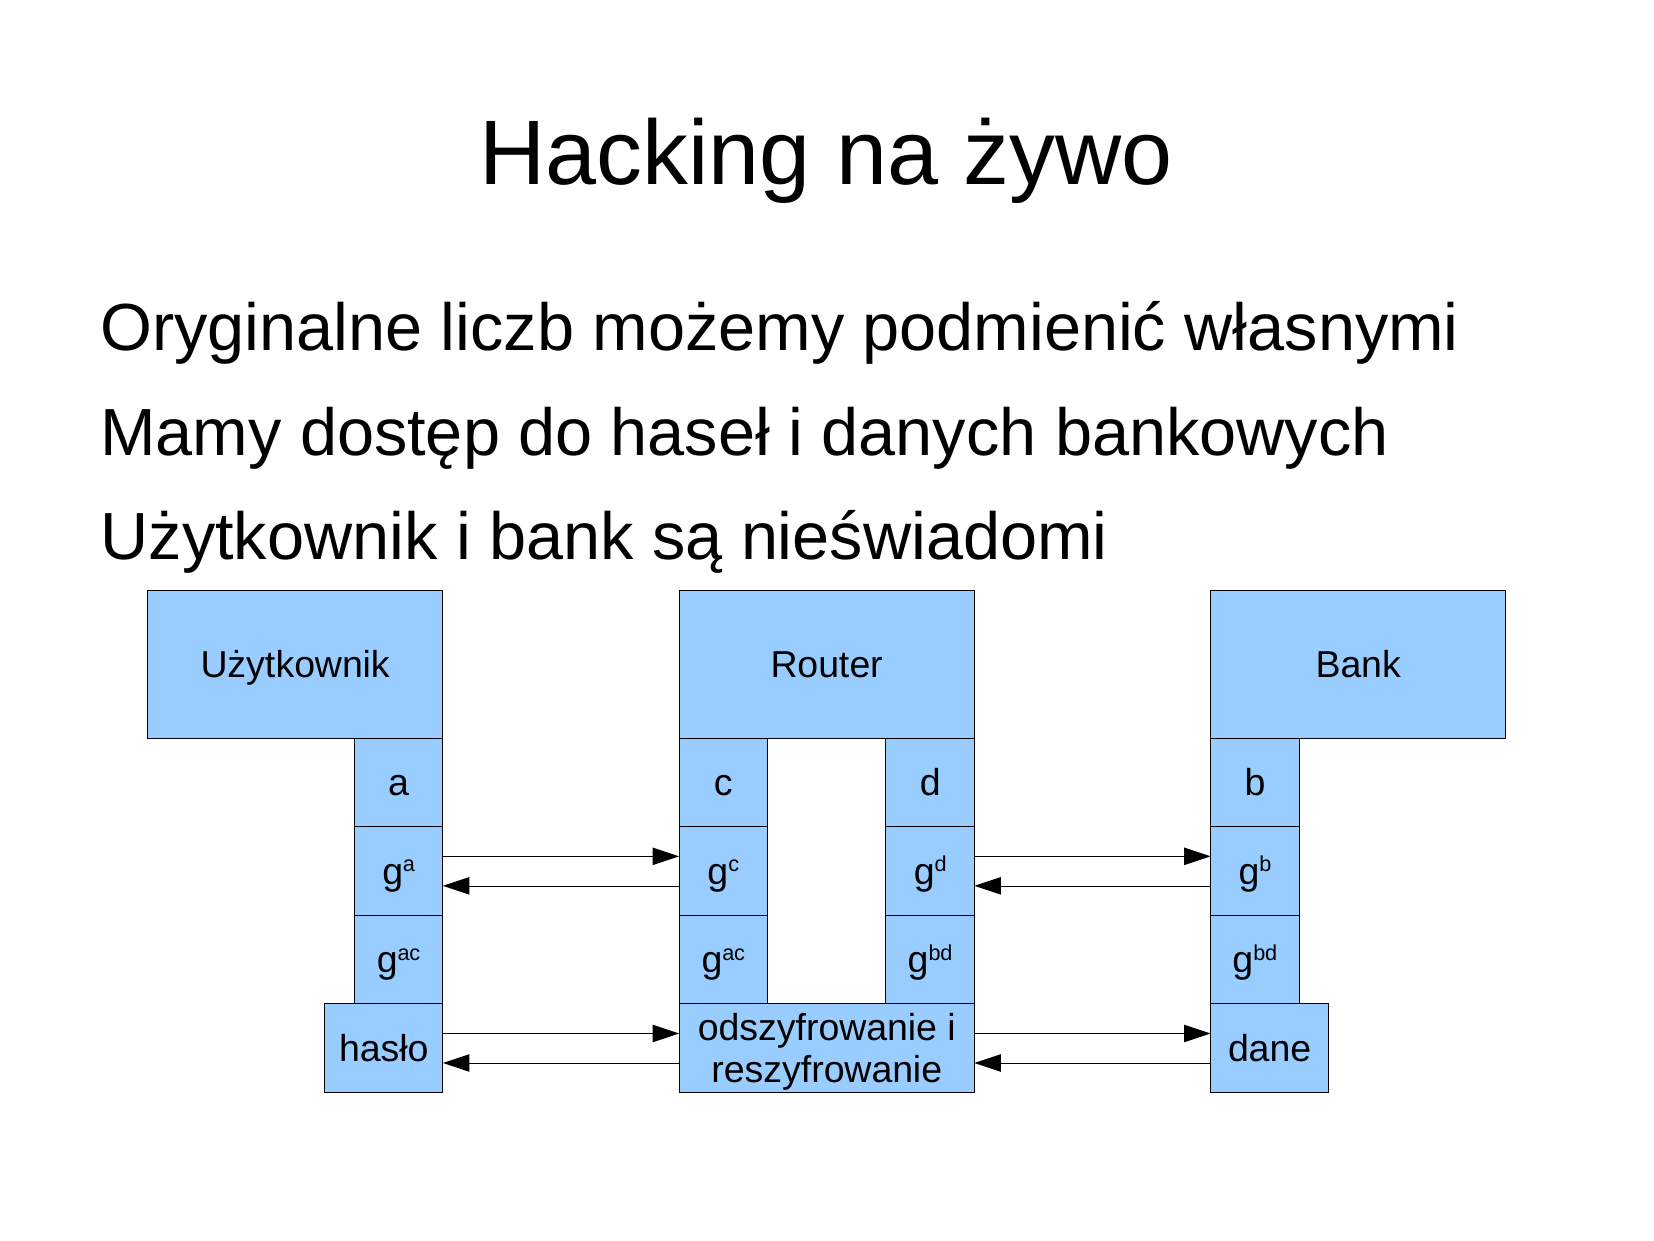

# Hacking na żywo
Oryginalne liczb możemy podmienić własnymi
Mamy dostęp do haseł i danych bankowych
Użytkownik i bank są nieświadomi
Użytkownik
Router
Bank
a
c
d
b
ga
gc
gb
gd
gb
gac
gac
gbd
gbd
gbd
hasło
odszyfrowanie i
reszyfrowanie
dane